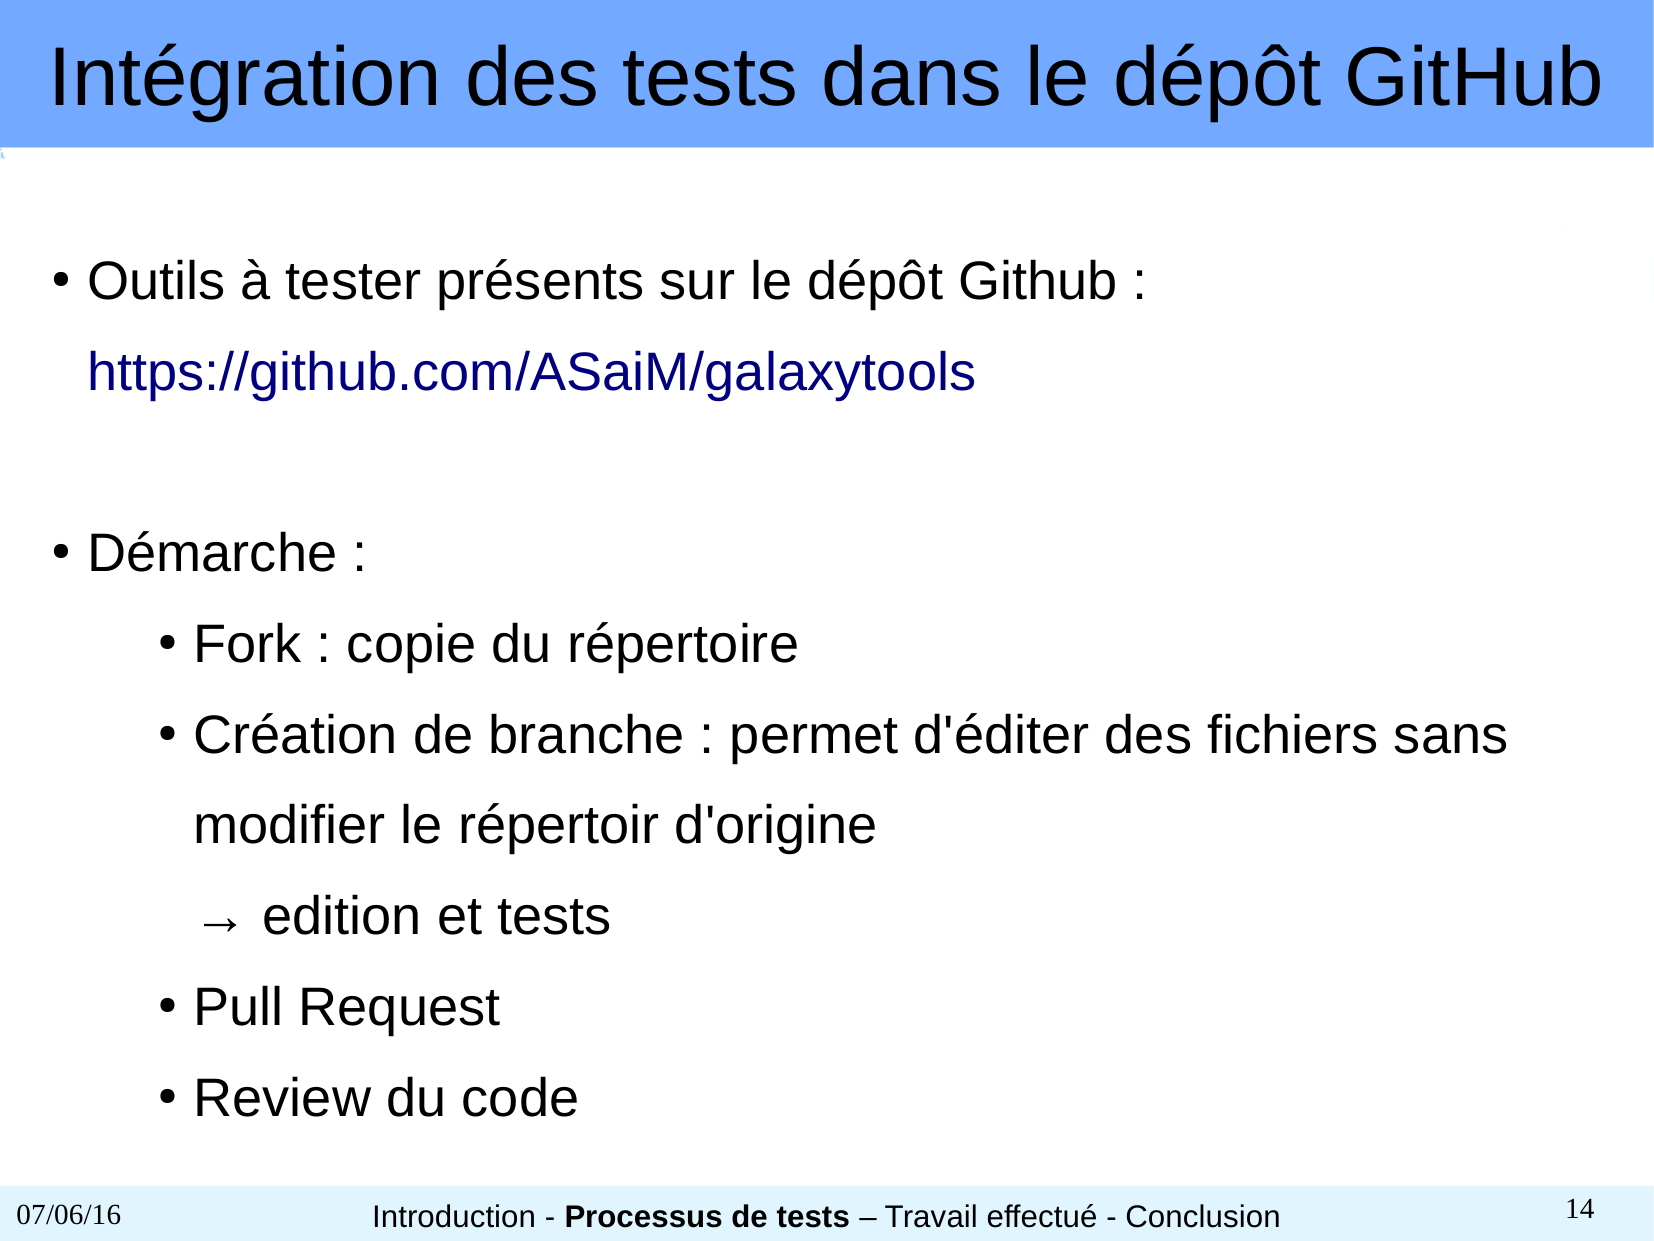

# Intégration des tests dans le dépôt GitHub
Outils à tester présents sur le dépôt Github : https://github.com/ASaiM/galaxytools
Démarche :
Fork : copie du répertoire
Création de branche : permet d'éditer des fichiers sans modifier le répertoir d'origine
→ edition et tests
Pull Request
Review du code